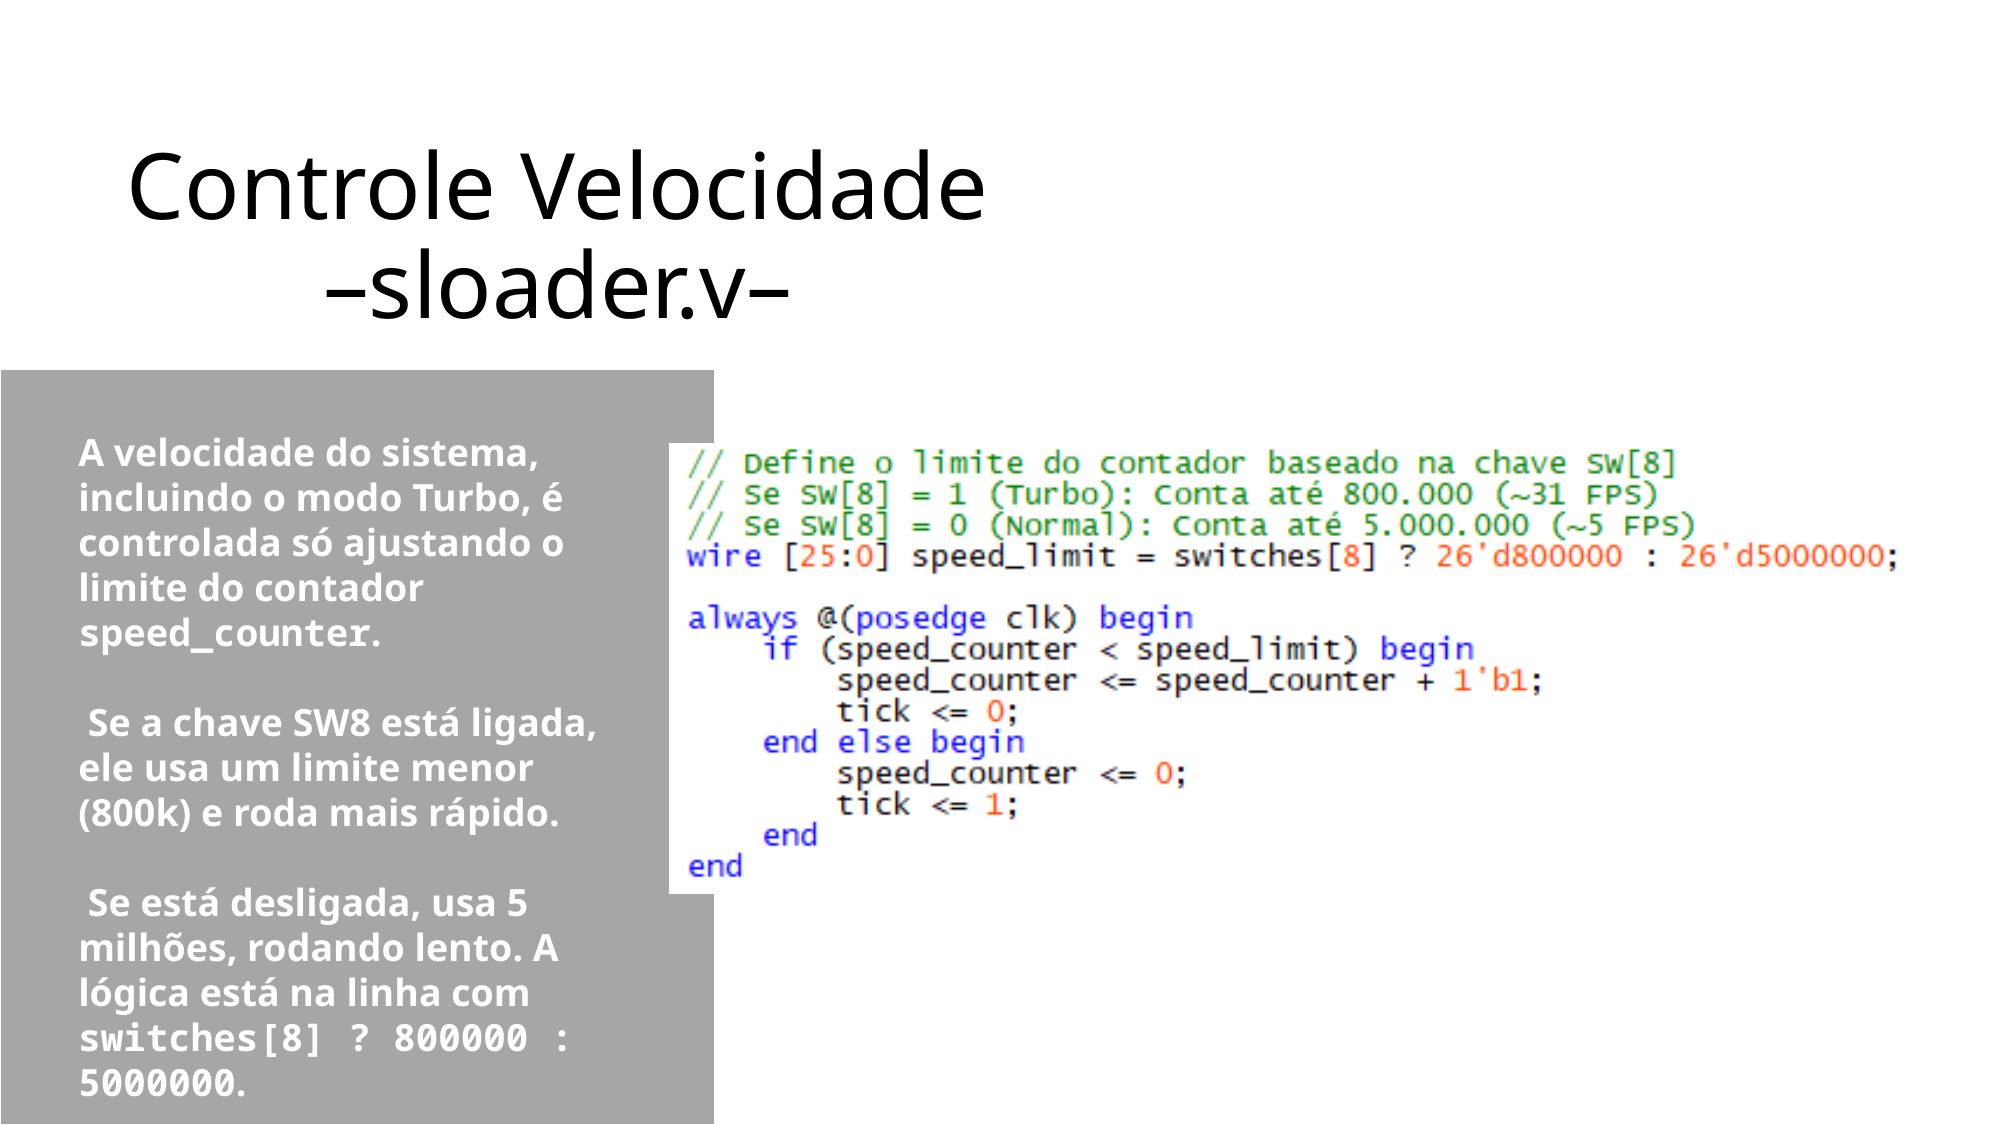

Controle Velocidade
–sloader.v–
A velocidade do sistema, incluindo o modo Turbo, é controlada só ajustando o limite do contador speed_counter.
 Se a chave SW8 está ligada, ele usa um limite menor (800k) e roda mais rápido.
 Se está desligada, usa 5 milhões, rodando lento. A lógica está na linha com switches[8] ? 800000 : 5000000.